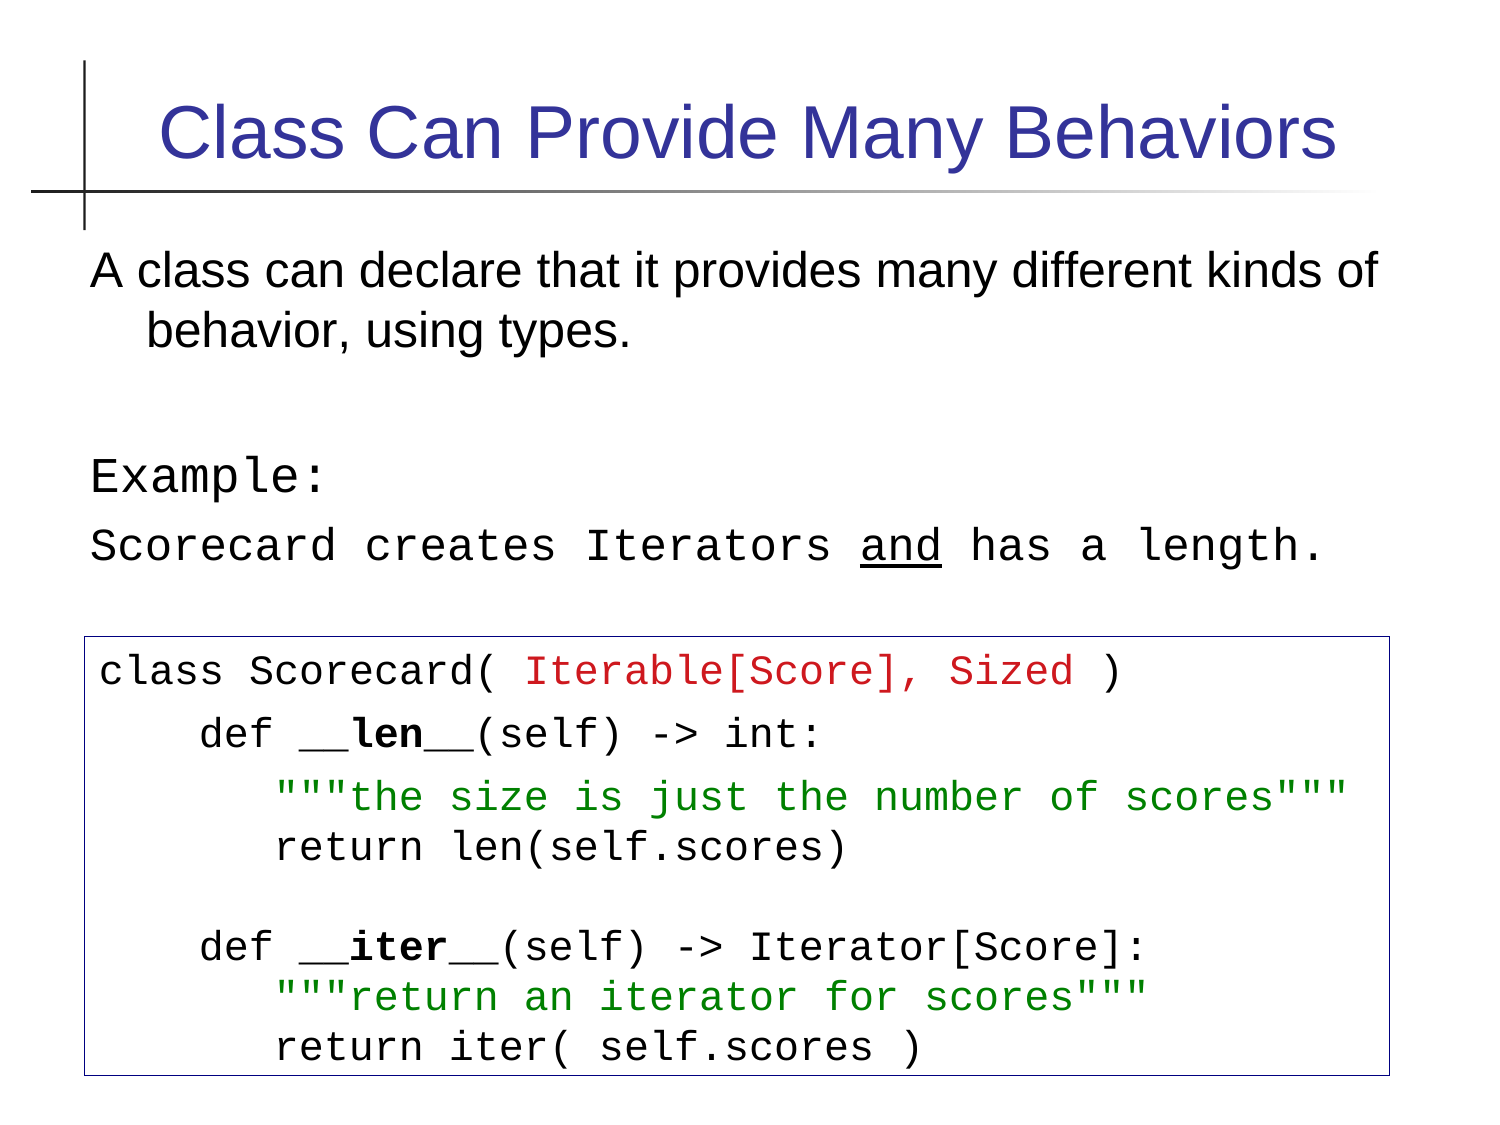

# Class Can Provide Many Behaviors
A class can declare that it provides many different kinds of behavior, using types.
Example:
Scorecard creates Iterators and has a length.
class Scorecard( Iterable[Score], Sized )
 def __len__(self) -> int:
 """the size is just the number of scores"""
 return len(self.scores)
 def __iter__(self) -> Iterator[Score]:
 """return an iterator for scores"""
 return iter( self.scores )